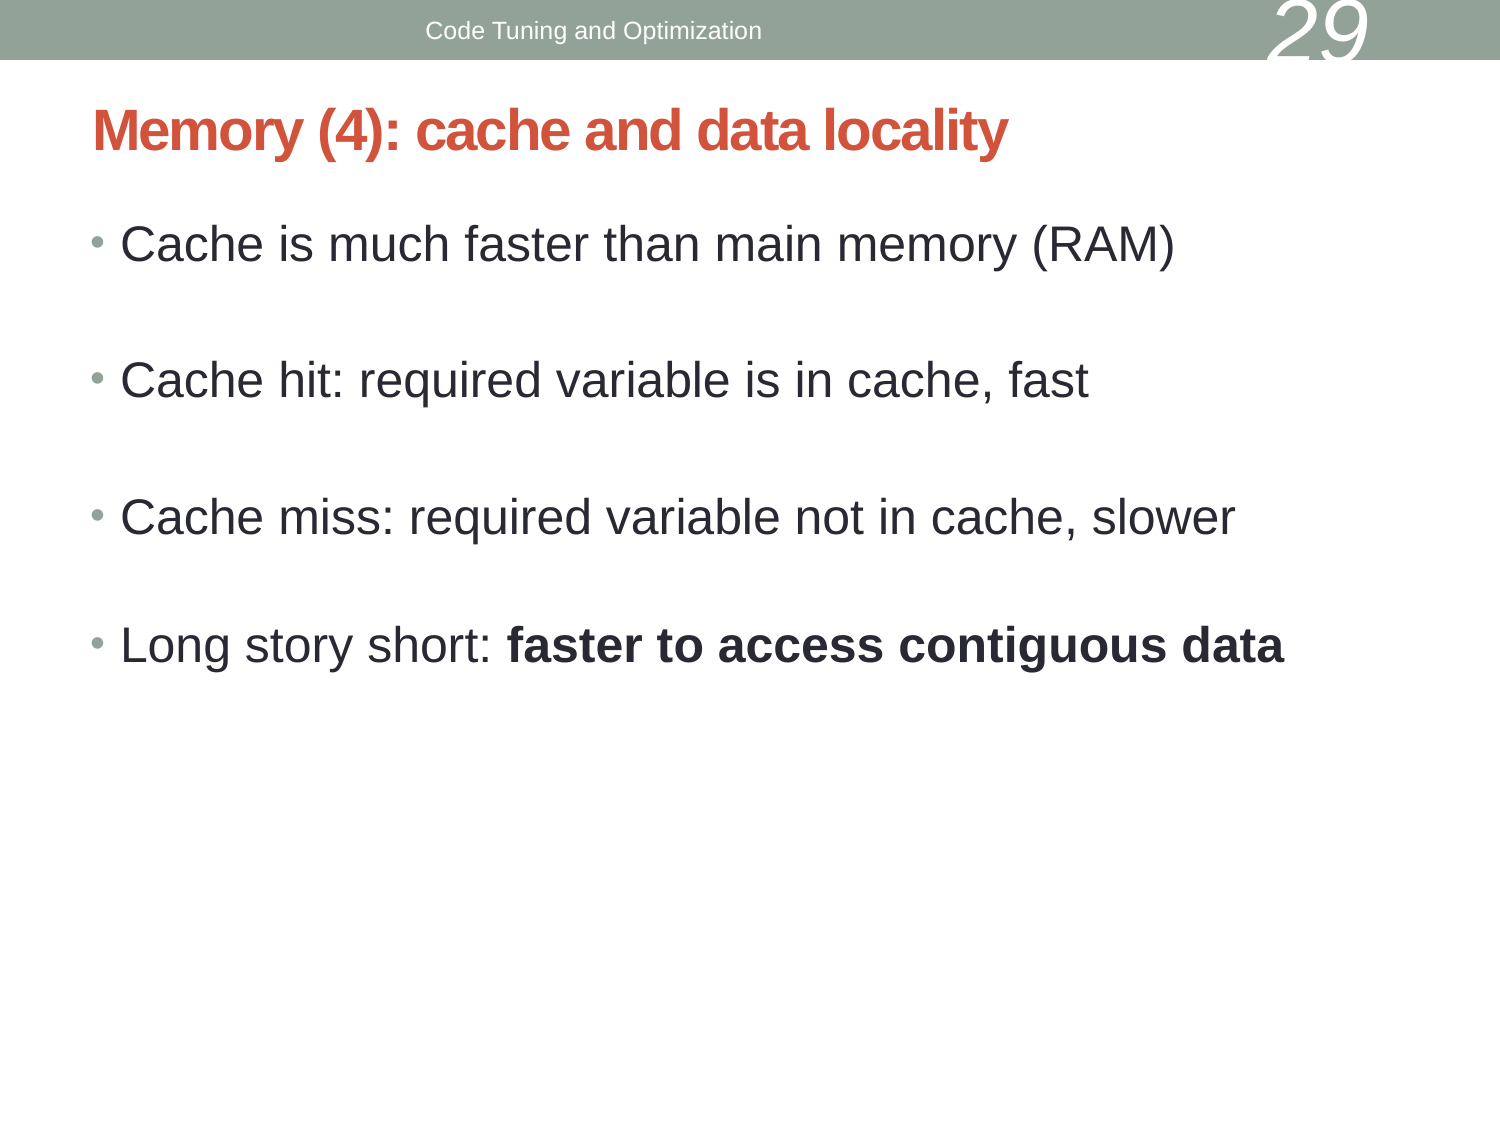

Code Tuning and Optimization
# Memory (4): cache and data locality
Cache is much faster than main memory (RAM)
Cache hit: required variable is in cache, fast
Cache miss: required variable not in cache, slower
Long story short: faster to access contiguous data